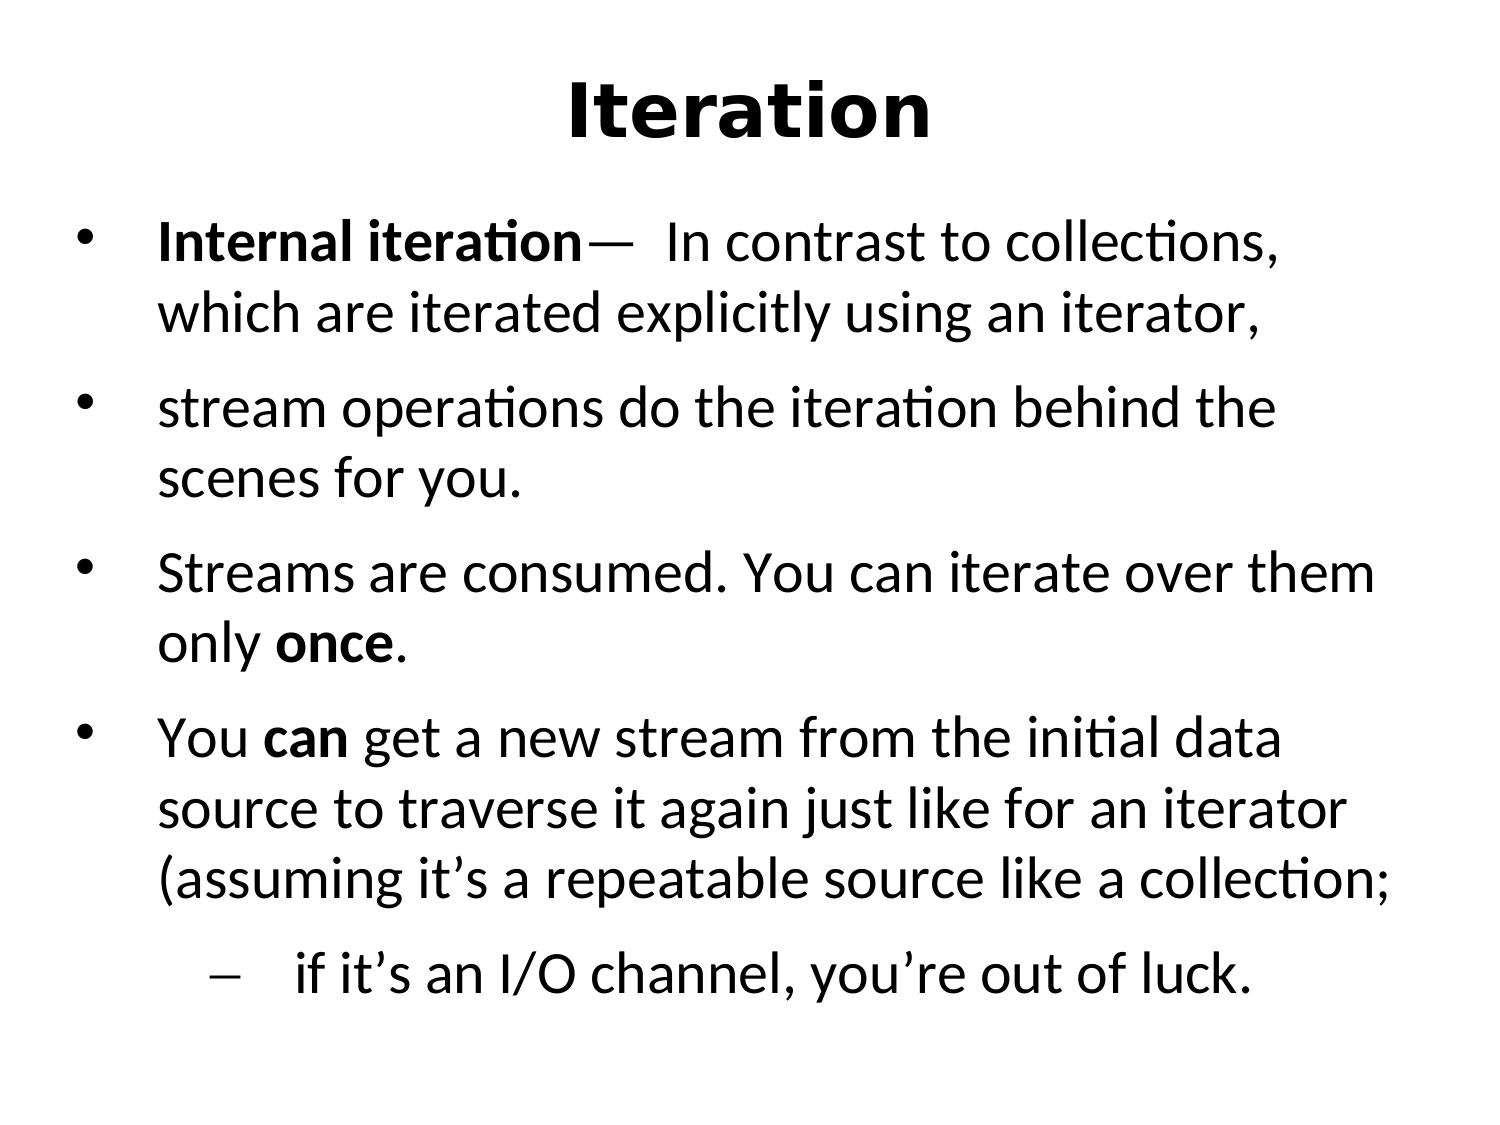

# Iteration
Internal iteration— In contrast to collections, which are iterated explicitly using an iterator,
stream operations do the iteration behind the scenes for you.
Streams are consumed. You can iterate over them only once.
You can get a new stream from the initial data source to traverse it again just like for an iterator (assuming it’s a repeatable source like a collection;
if it’s an I/O channel, you’re out of luck.